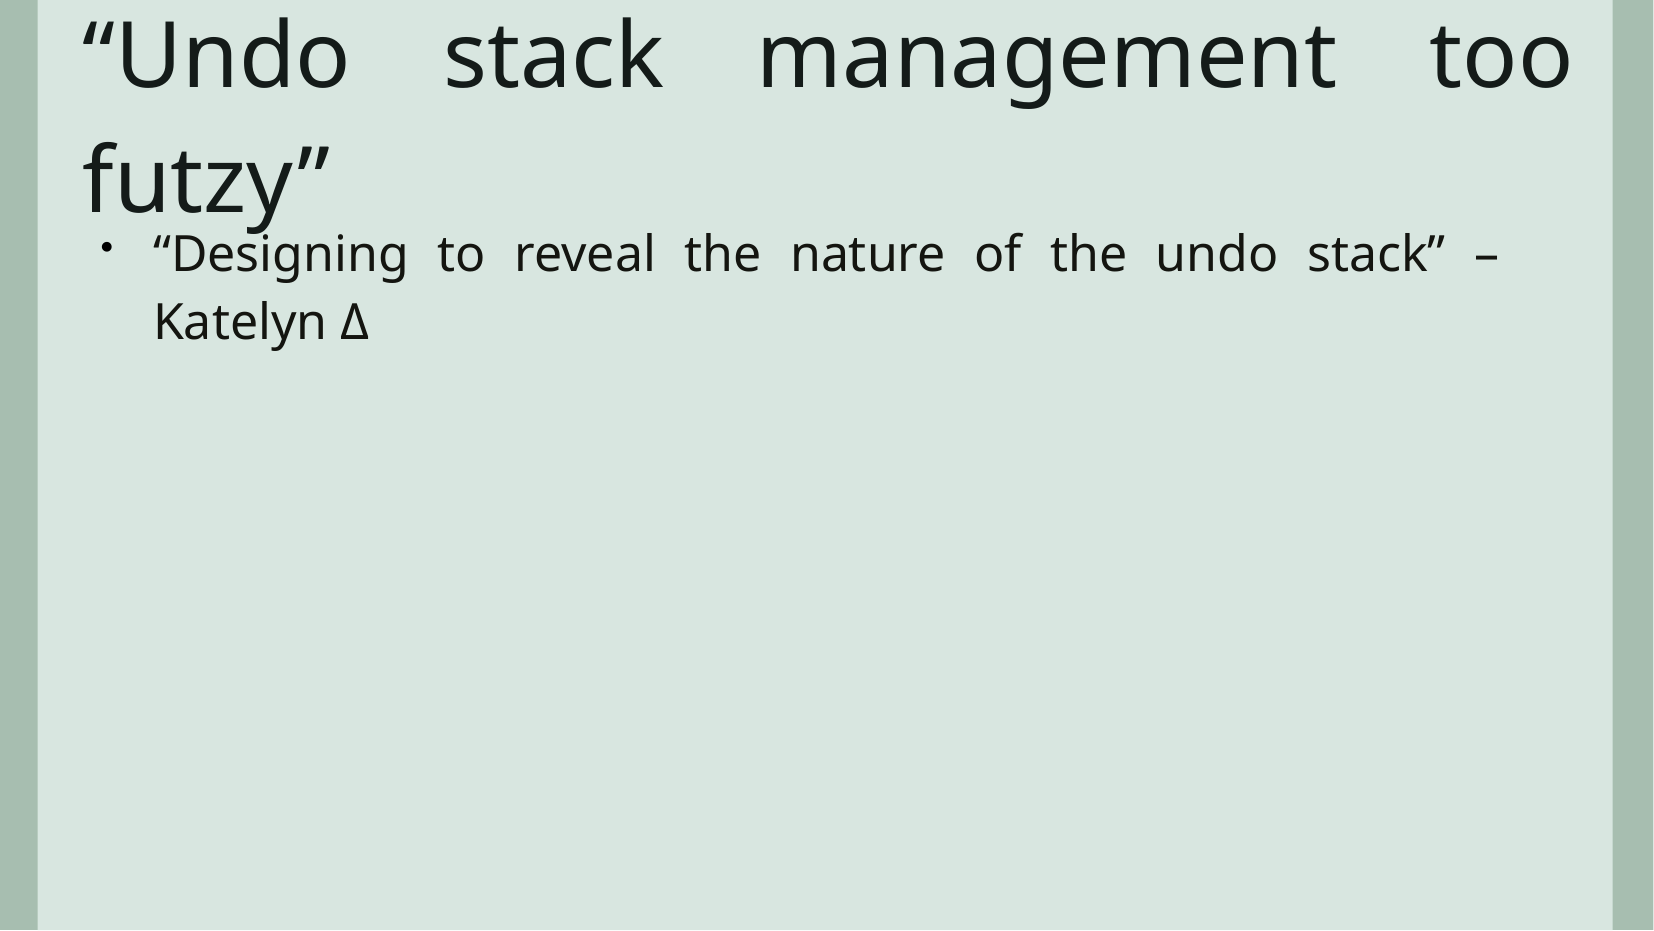

# “Undo stack management too futzy”
“Designing to reveal the nature of the undo stack” – Katelyn Δ